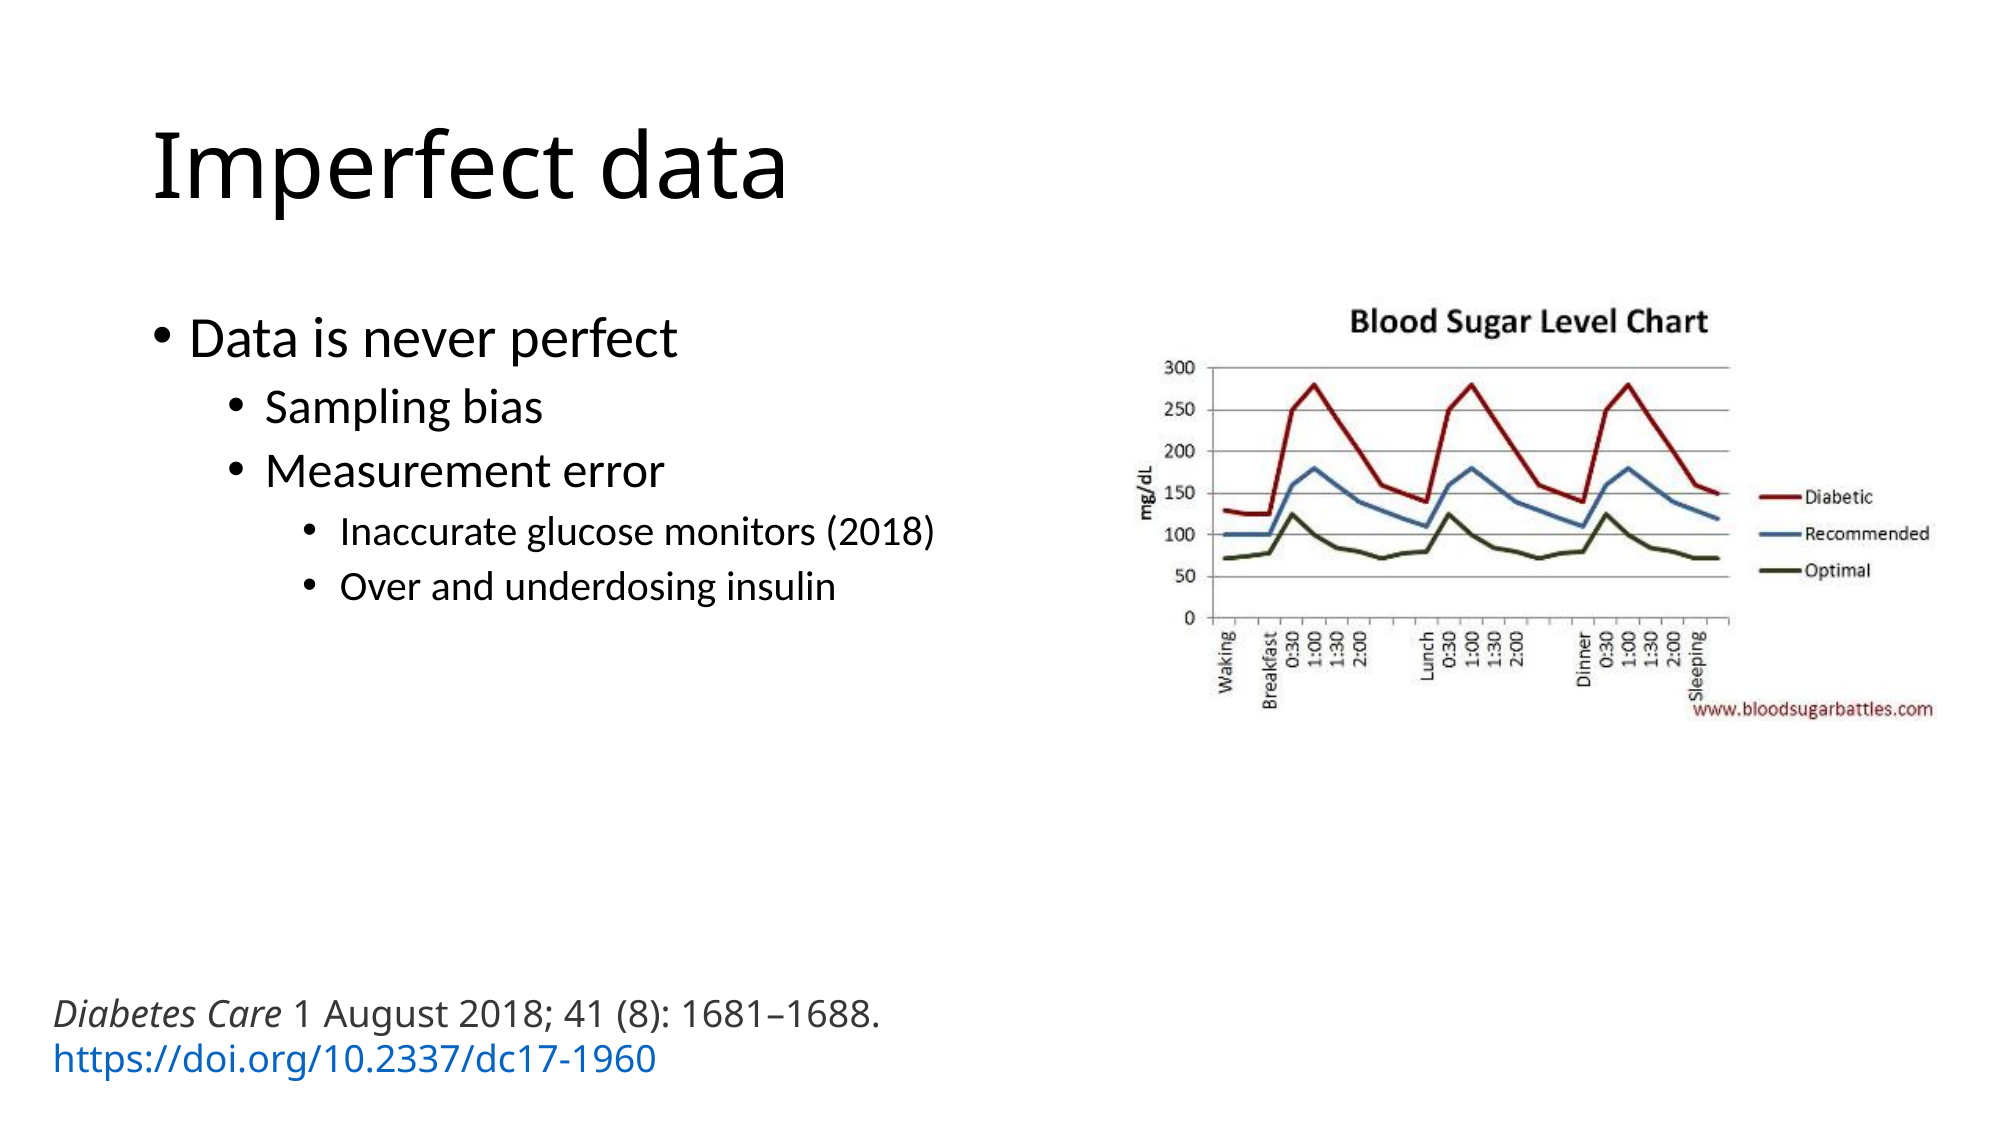

# Imperfect data
Data is never perfect
Sampling bias
Measurement error
Inaccurate glucose monitors (2018)
Over and underdosing insulin
Diabetes Care 1 August 2018; 41 (8): 1681–1688. https://doi.org/10.2337/dc17-1960